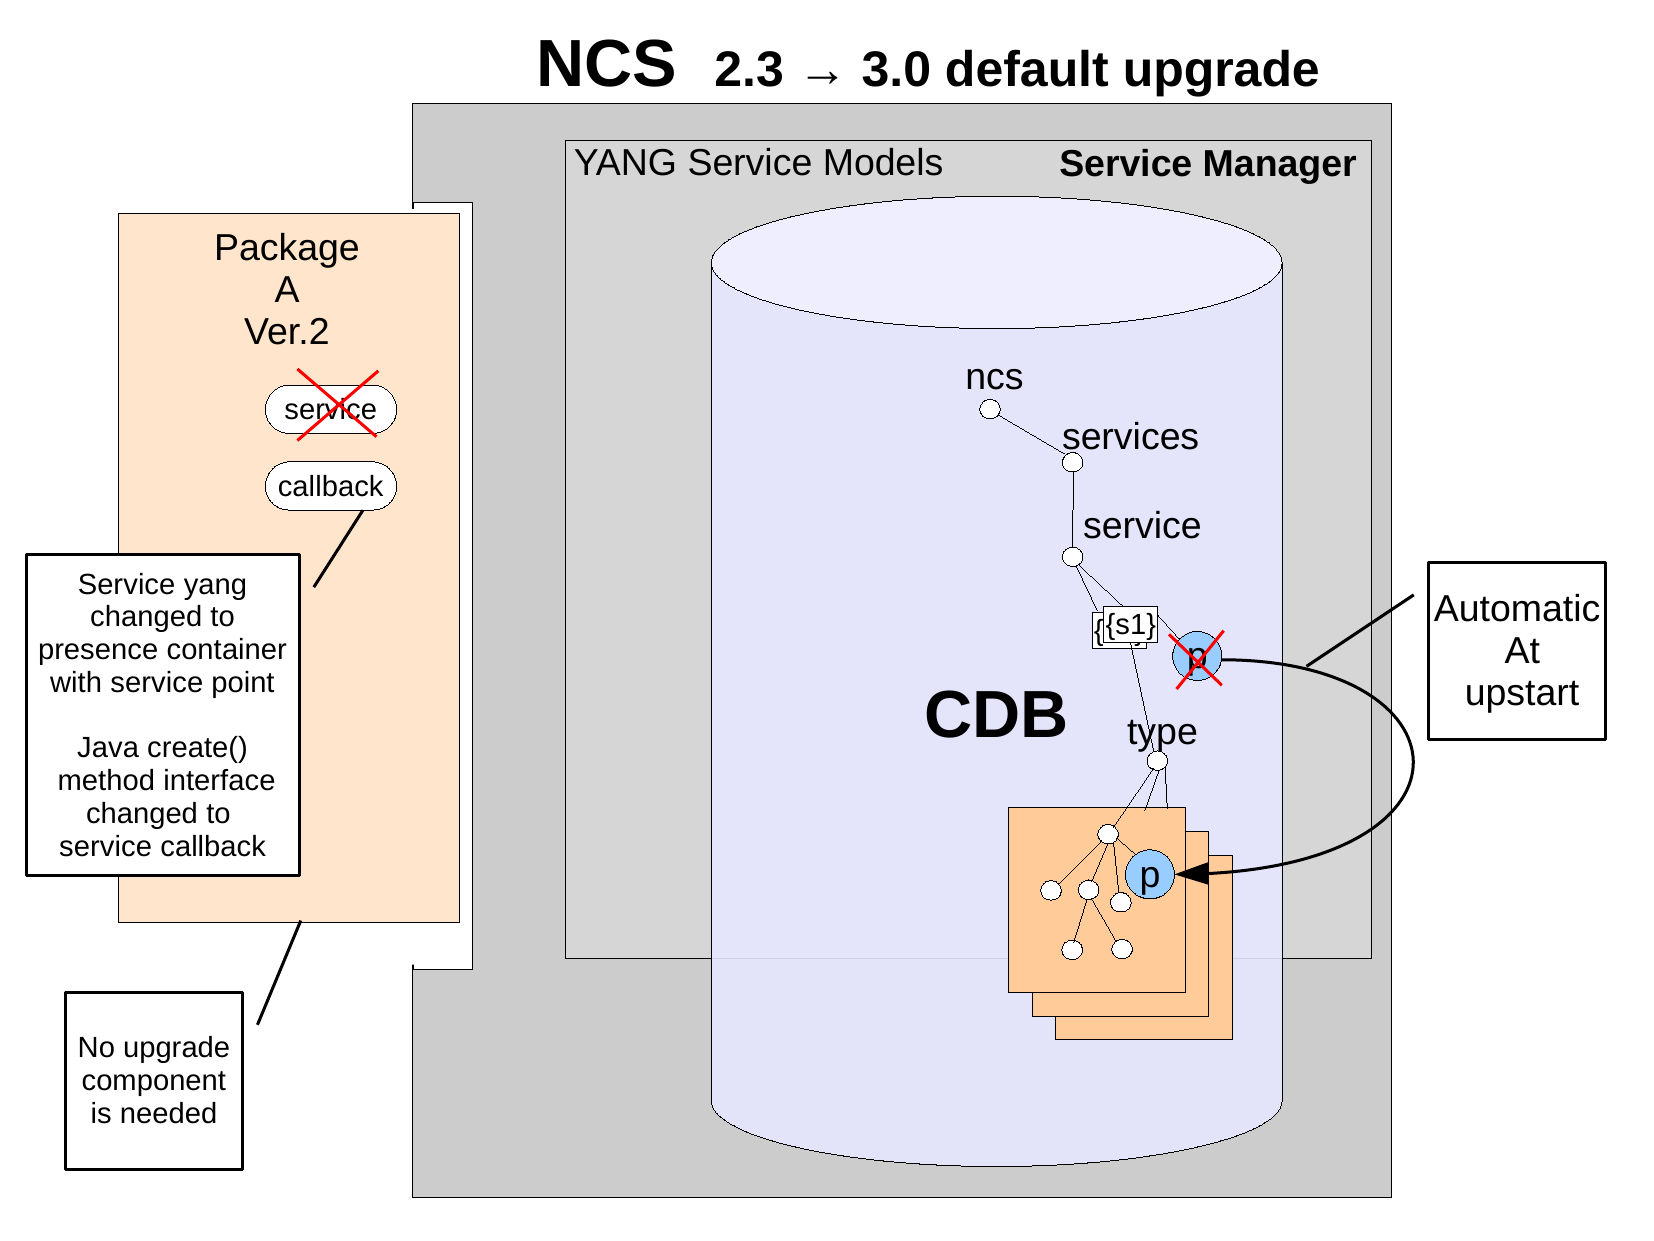

NCS 2.3 → 3.0 default upgrade
YANG Service Models
Service Manager
CDB
Package
A
Ver.2
ncs
service
services
callback
 service
Service yang
changed to
presence container
with service point
Java create()
 method interface
changed to
service callback
Automatic
 At
 upstart
{s1}
{s1}
p
type
p
No upgrade
component
is needed